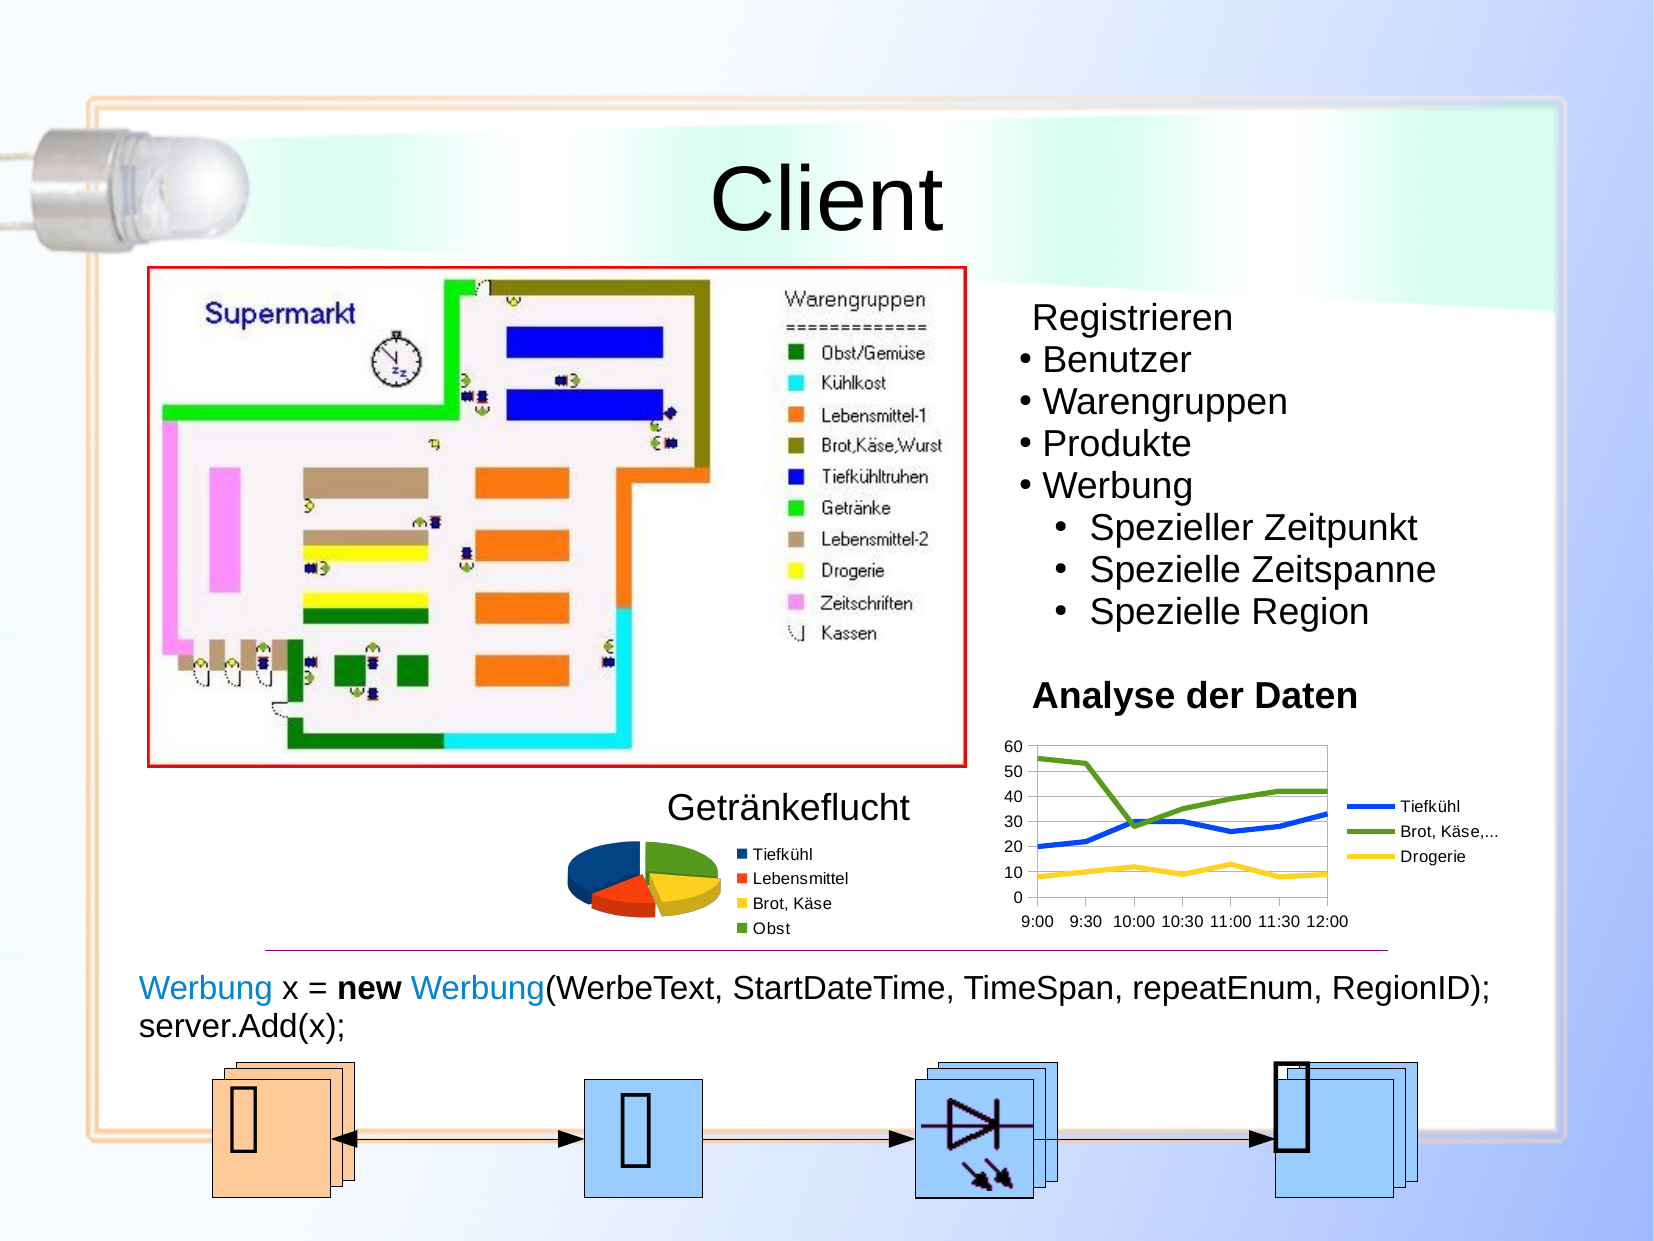

# Client
Registrieren
 Benutzer
 Warengruppen
 Produkte
 Werbung
Spezieller Zeitpunkt
Spezielle Zeitspanne
Spezielle Region
Analyse der Daten
### Chart
| Category | Tiefkühl | Brot, Käse,... | Drogerie |
|---|---|---|---|
| 9:00 | 20.0 | 55.0 | 8.0 |
| 9:30 | 22.0 | 53.0 | 10.0 |
| 10:00 | 30.0 | 28.0 | 12.0 |
| 10:30 | 30.0 | 35.0 | 9.0 |
| 11:00 | 26.0 | 39.0 | 13.0 |
| 11:30 | 28.0 | 42.0 | 8.0 |
| 12:00 | 33.0 | 42.0 | 9.0 |Getränkeflucht
[unsupported chart]
Werbung x = new Werbung(WerbeText, StartDateTime, TimeSpan, repeatEnum, RegionID);
server.Add(x);

:
